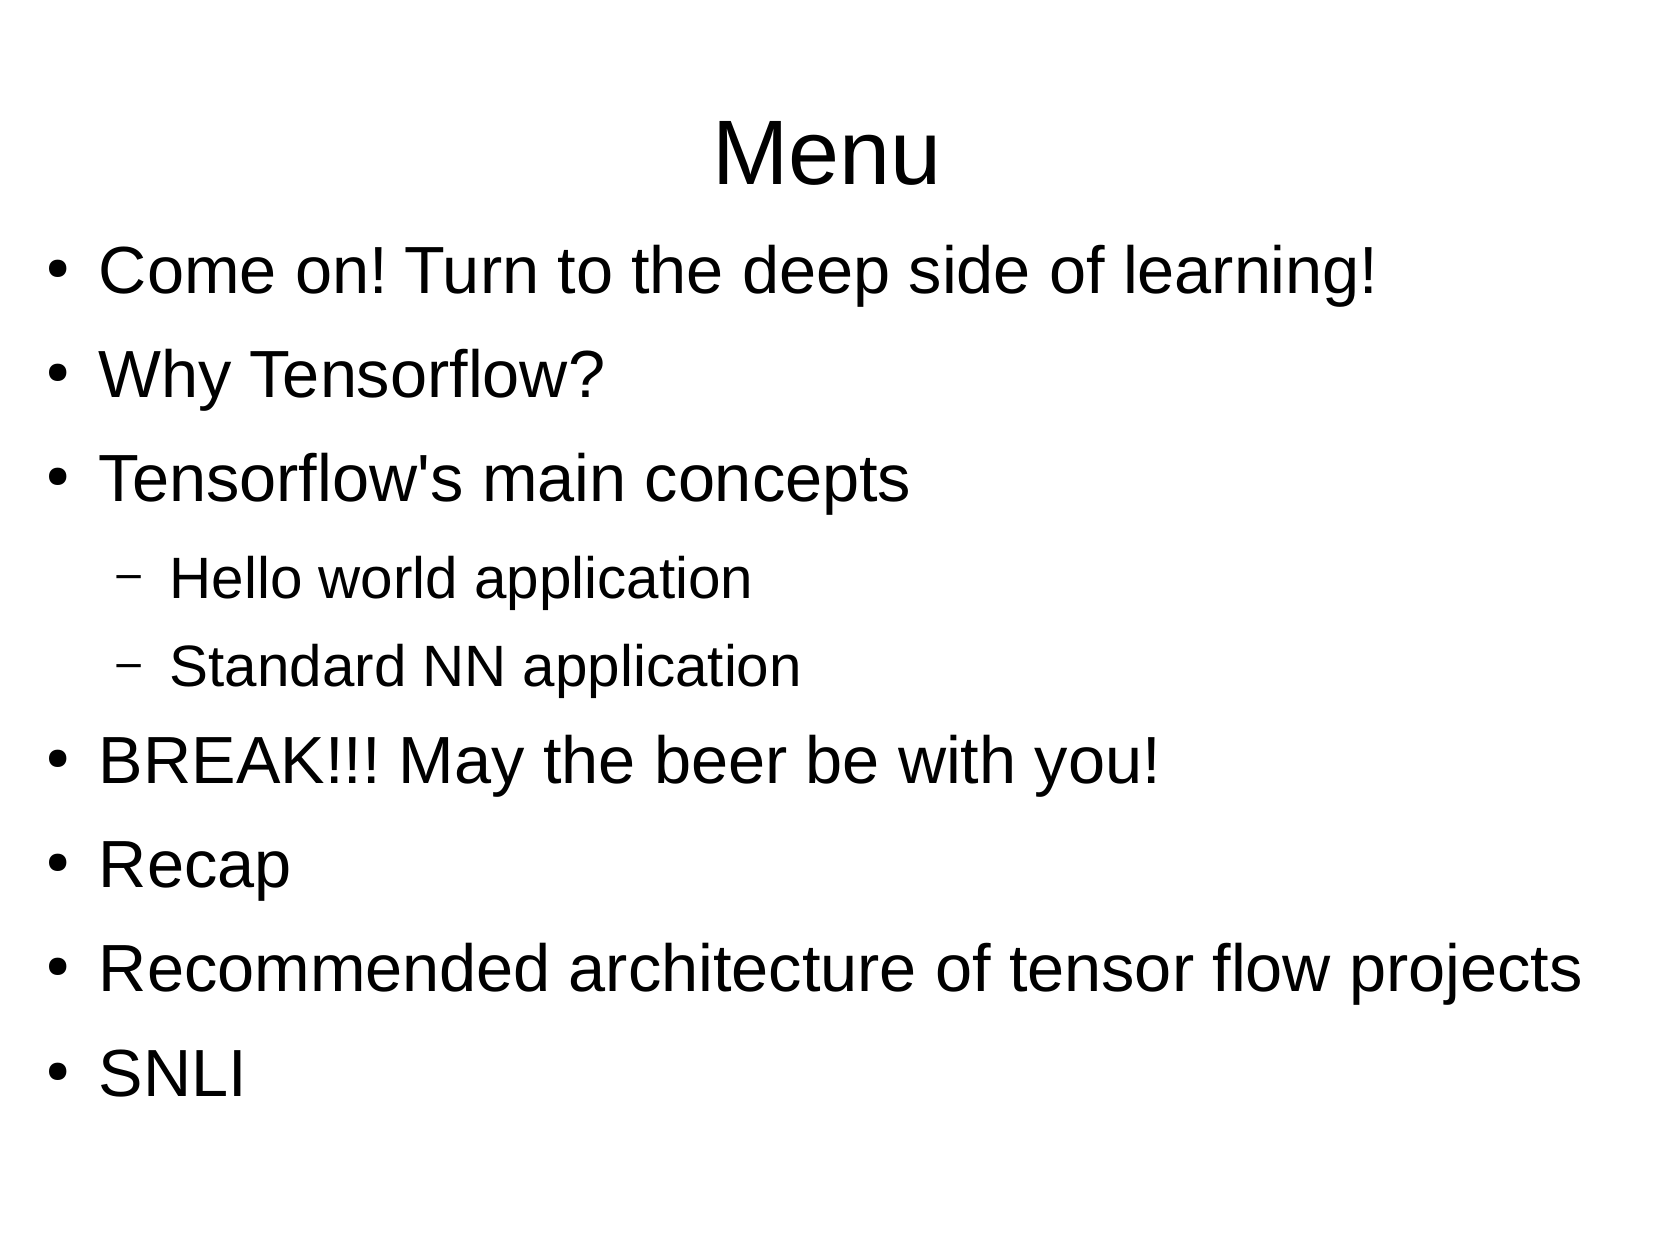

# Menu
Come on! Turn to the deep side of learning!
Why Tensorflow?
Tensorflow's main concepts
Hello world application
Standard NN application
BREAK!!! May the beer be with you!
Recap
Recommended architecture of tensor flow projects
SNLI